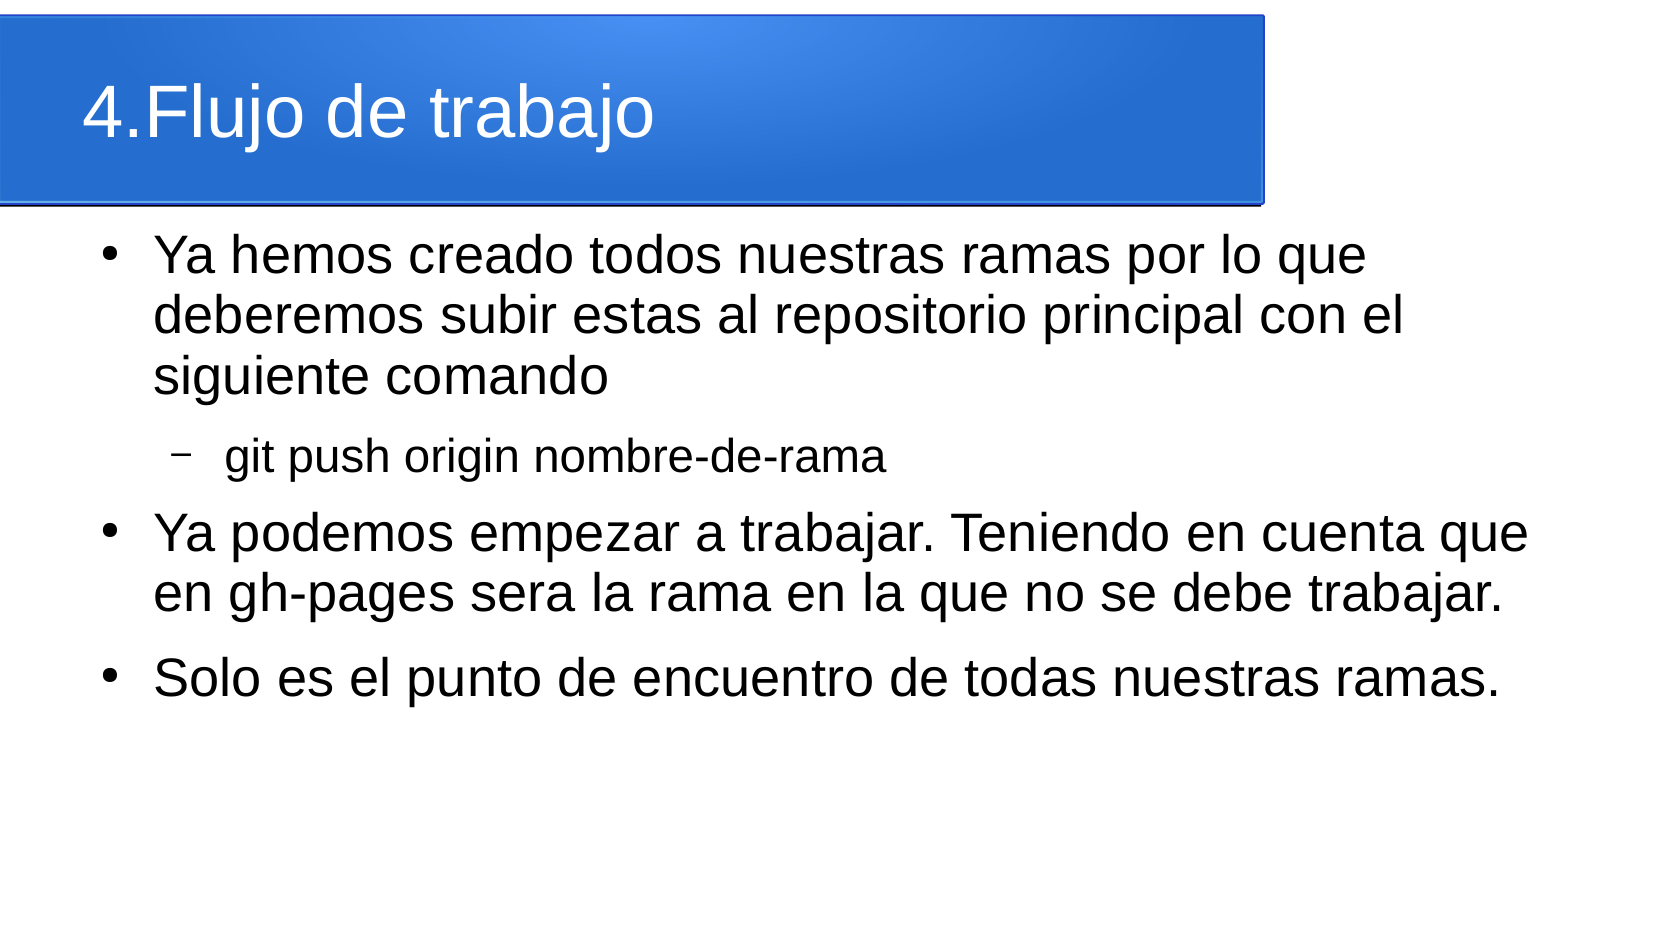

# 4.Flujo de trabajo
Ya hemos creado todos nuestras ramas por lo que deberemos subir estas al repositorio principal con el siguiente comando
git push origin nombre-de-rama
Ya podemos empezar a trabajar. Teniendo en cuenta que en gh-pages sera la rama en la que no se debe trabajar.
Solo es el punto de encuentro de todas nuestras ramas.